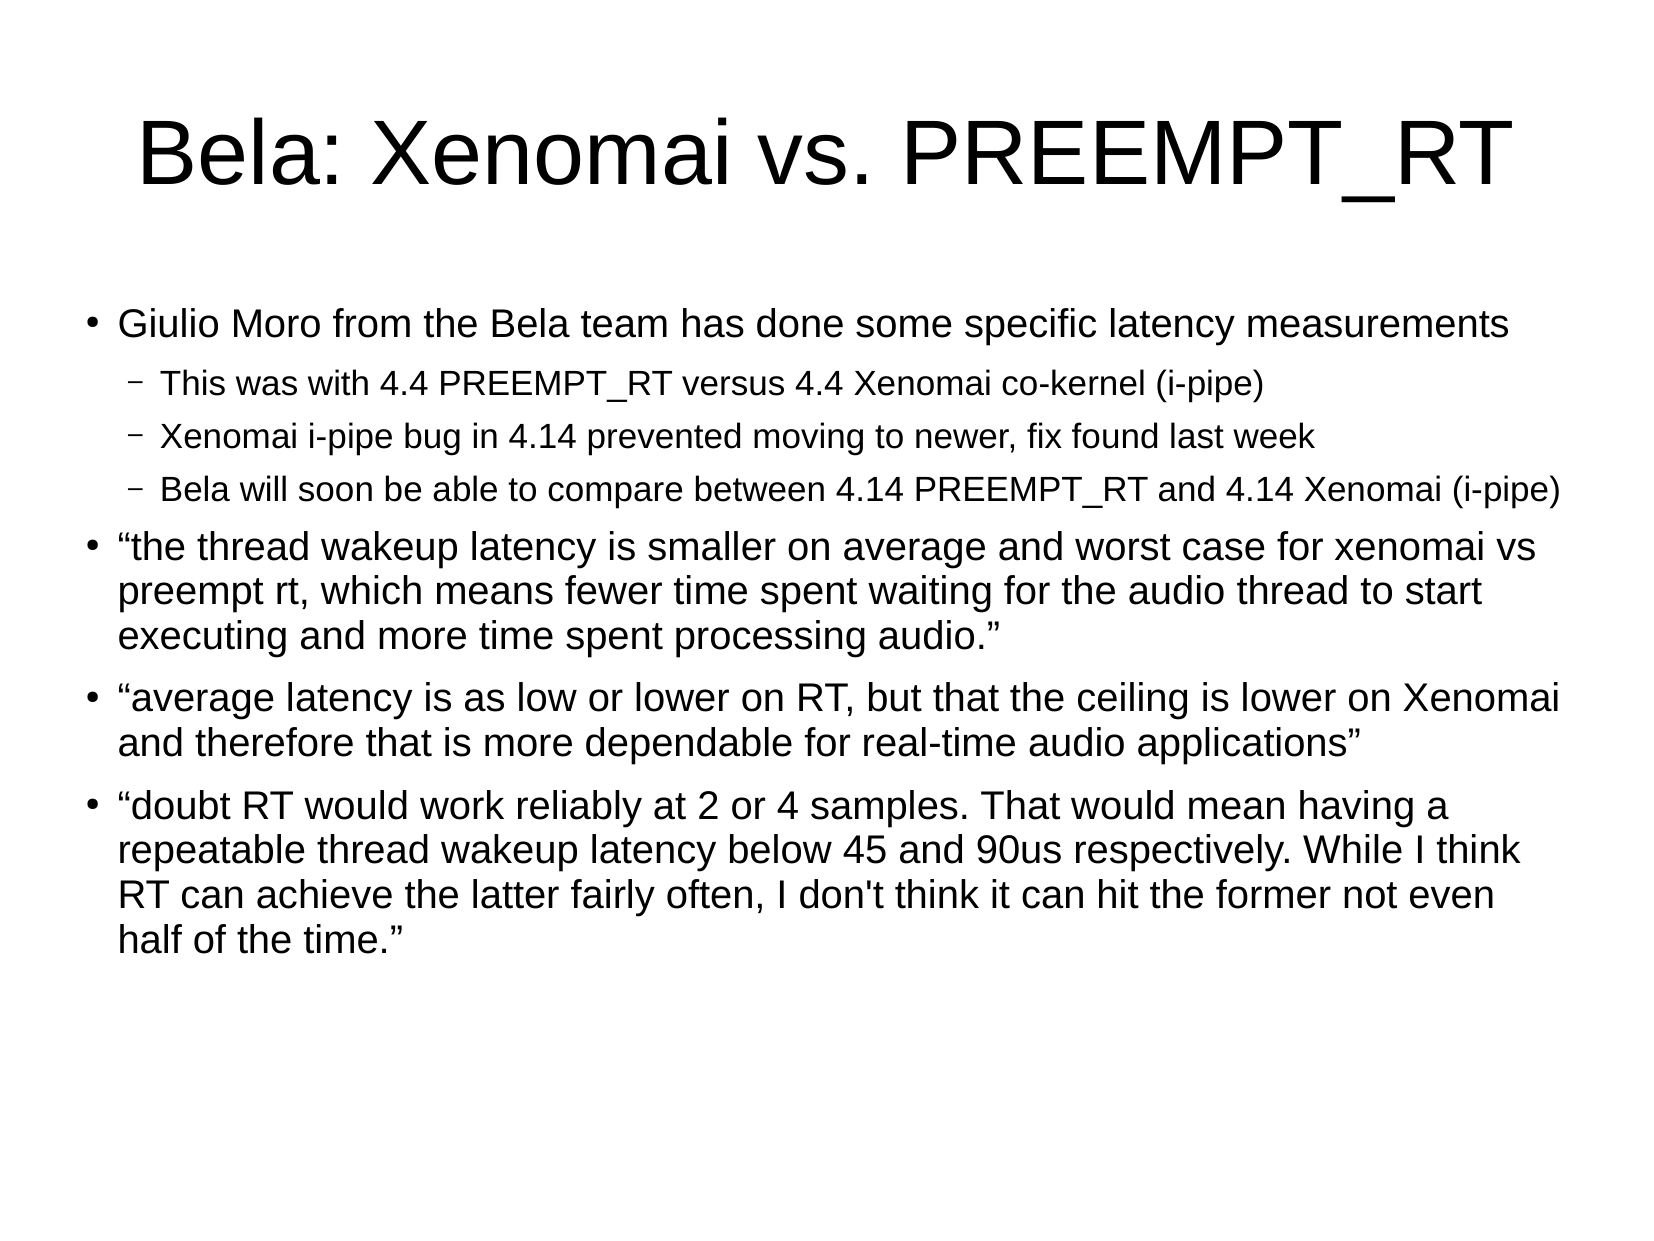

# Bela: Xenomai vs. PREEMPT_RT
Giulio Moro from the Bela team has done some specific latency measurements
This was with 4.4 PREEMPT_RT versus 4.4 Xenomai co-kernel (i-pipe)
Xenomai i-pipe bug in 4.14 prevented moving to newer, fix found last week
Bela will soon be able to compare between 4.14 PREEMPT_RT and 4.14 Xenomai (i-pipe)
“the thread wakeup latency is smaller on average and worst case for xenomai vs preempt rt, which means fewer time spent waiting for the audio thread to start executing and more time spent processing audio.”
“average latency is as low or lower on RT, but that the ceiling is lower on Xenomai and therefore that is more dependable for real-time audio applications”
“doubt RT would work reliably at 2 or 4 samples. That would mean having a repeatable thread wakeup latency below 45 and 90us respectively. While I think RT can achieve the latter fairly often, I don't think it can hit the former not even half of the time.”